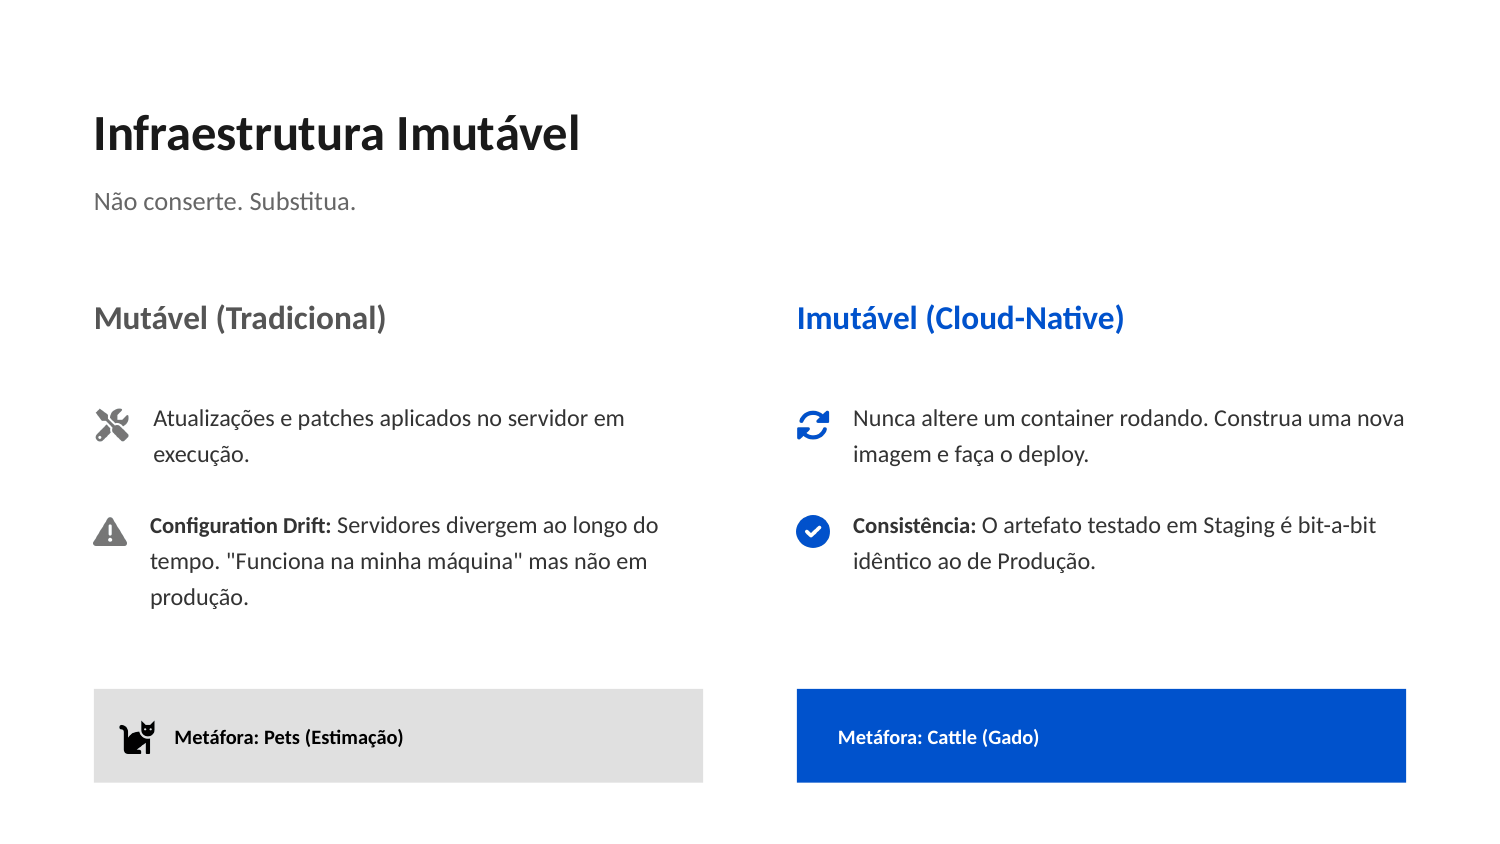

Infraestrutura Imutável
Não conserte. Substitua.
Mutável (Tradicional)
Imutável (Cloud-Native)
Atualizações e patches aplicados no servidor em execução.
Nunca altere um container rodando. Construa uma nova imagem e faça o deploy.
Configuration Drift: Servidores divergem ao longo do tempo. "Funciona na minha máquina" mas não em produção.
Consistência: O artefato testado em Staging é bit-a-bit idêntico ao de Produção.
Metáfora: Pets (Estimação)
Metáfora: Cattle (Gado)